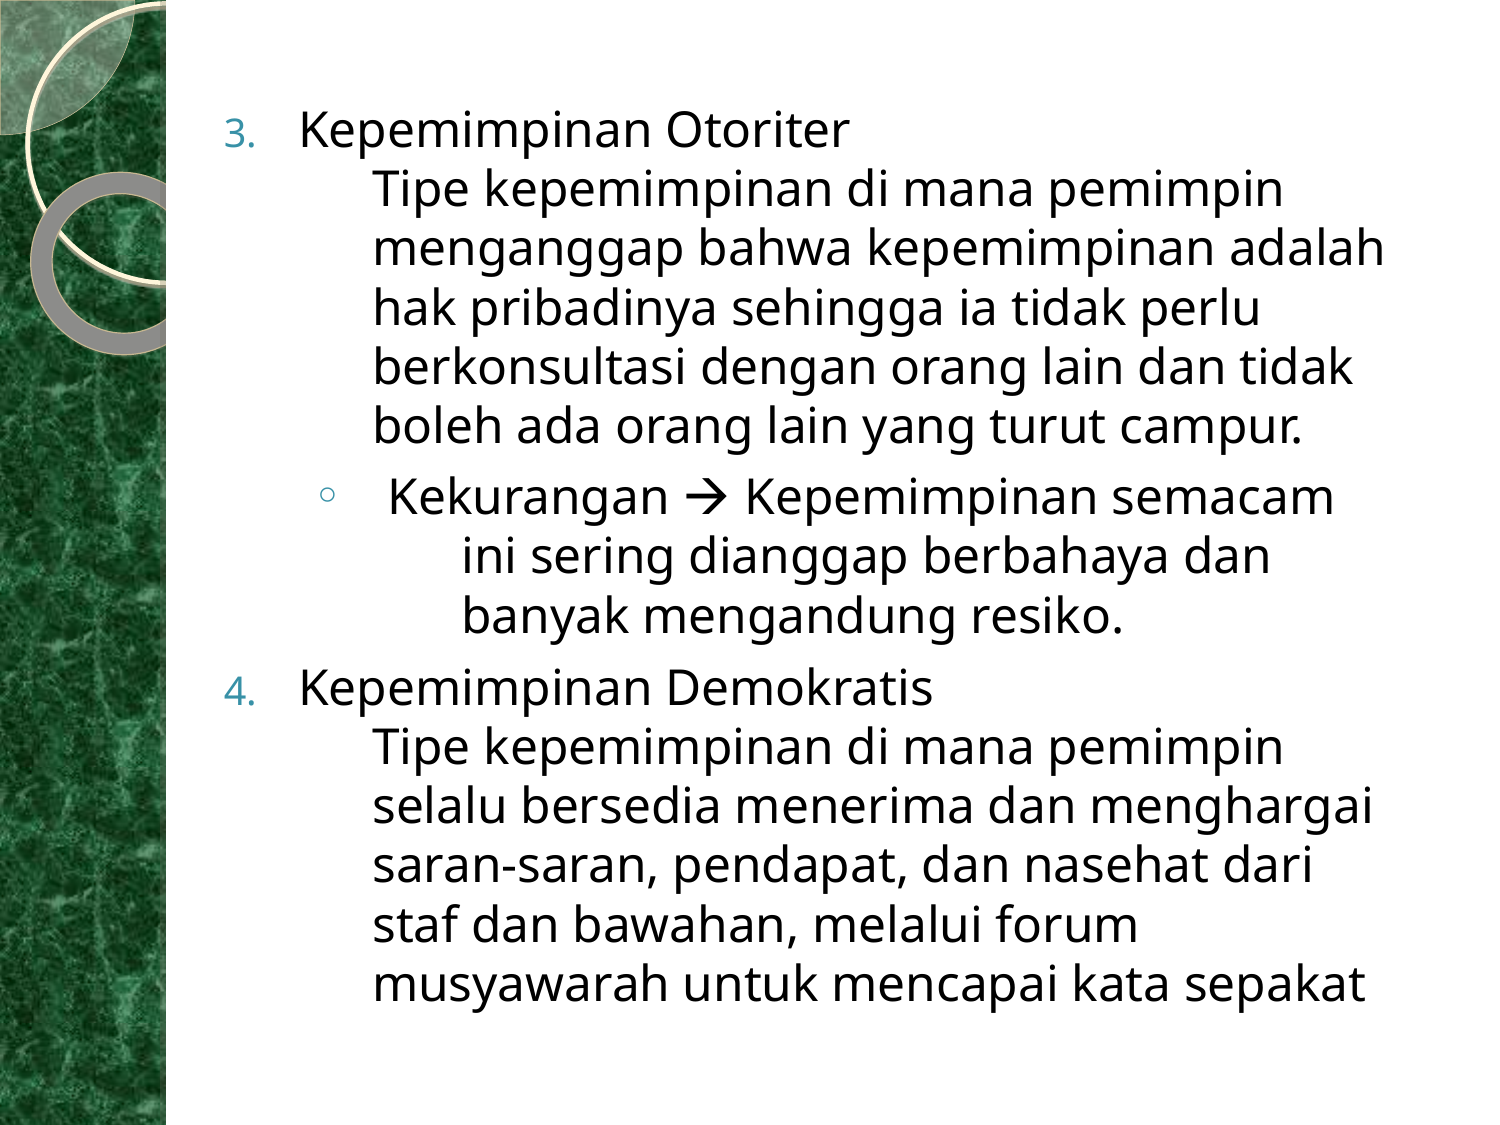

# Kepemimpinan Otoriter Tipe kepemimpinan di mana pemimpin menganggap bahwa kepemimpinan adalah hak pribadinya sehingga ia tidak perlu berkonsultasi dengan orang lain dan tidak boleh ada orang lain yang turut campur.
Kekurangan  Kepemimpinan semacam ini sering dianggap berbahaya dan banyak mengandung resiko.
Kepemimpinan Demokratis
Tipe kepemimpinan di mana pemimpin selalu bersedia menerima dan menghargai saran-saran, pendapat, dan nasehat dari staf dan bawahan, melalui forum musyawarah untuk mencapai kata sepakat